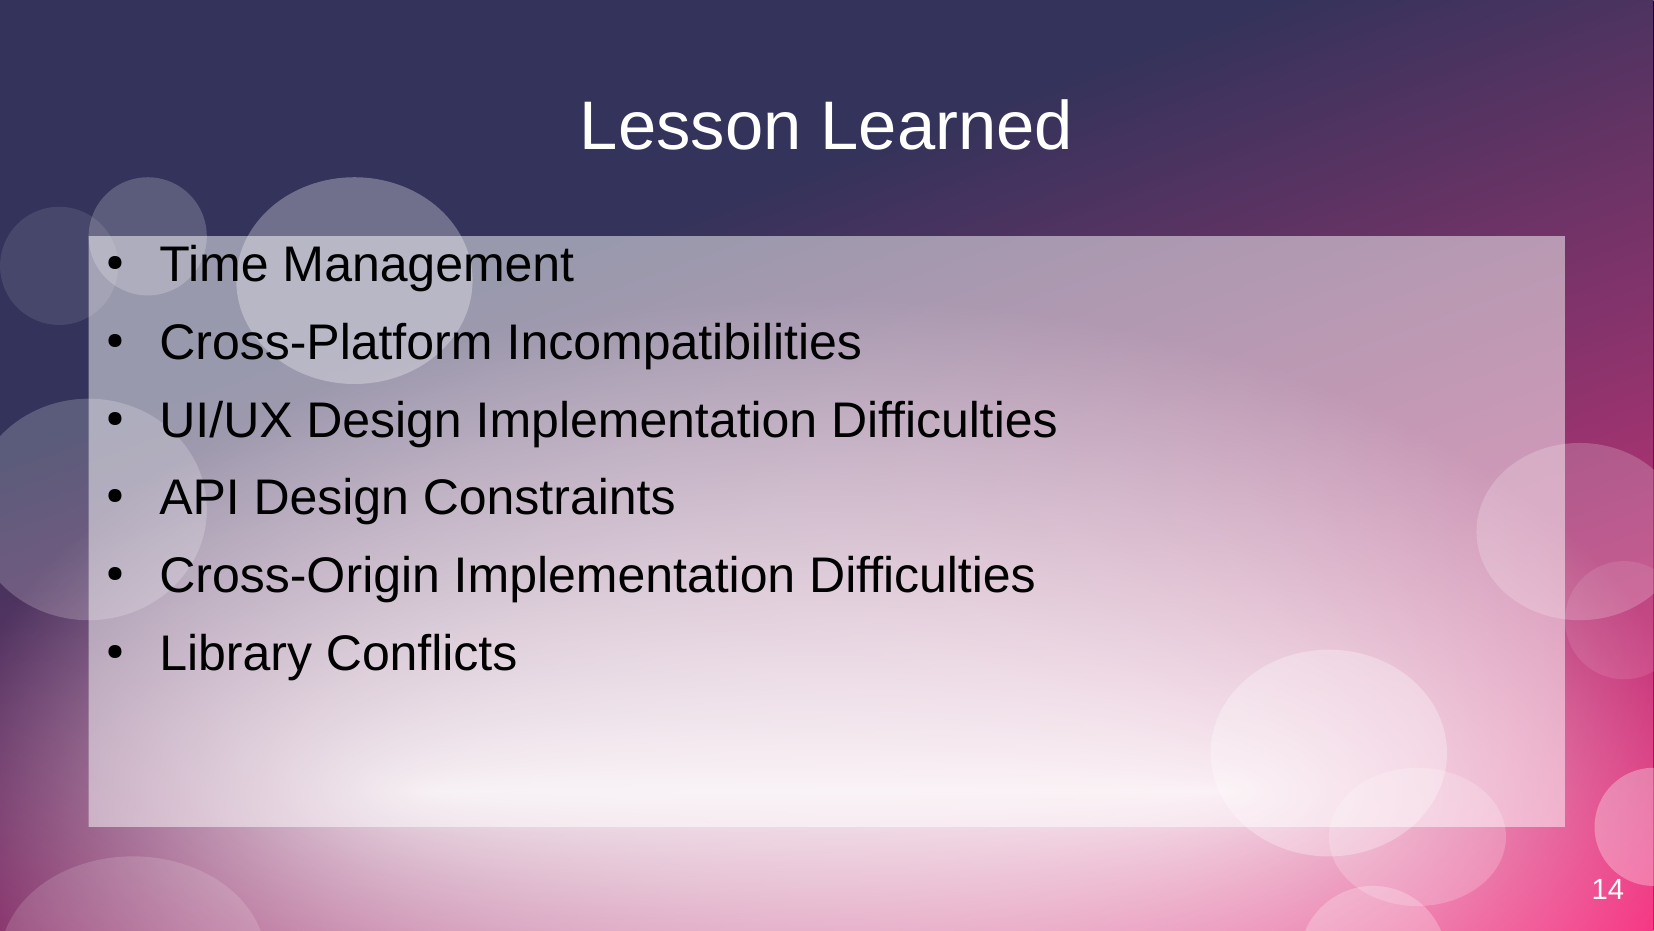

# Lesson Learned
Time Management
Cross-Platform Incompatibilities
UI/UX Design Implementation Difficulties
API Design Constraints
Cross-Origin Implementation Difficulties
Library Conflicts